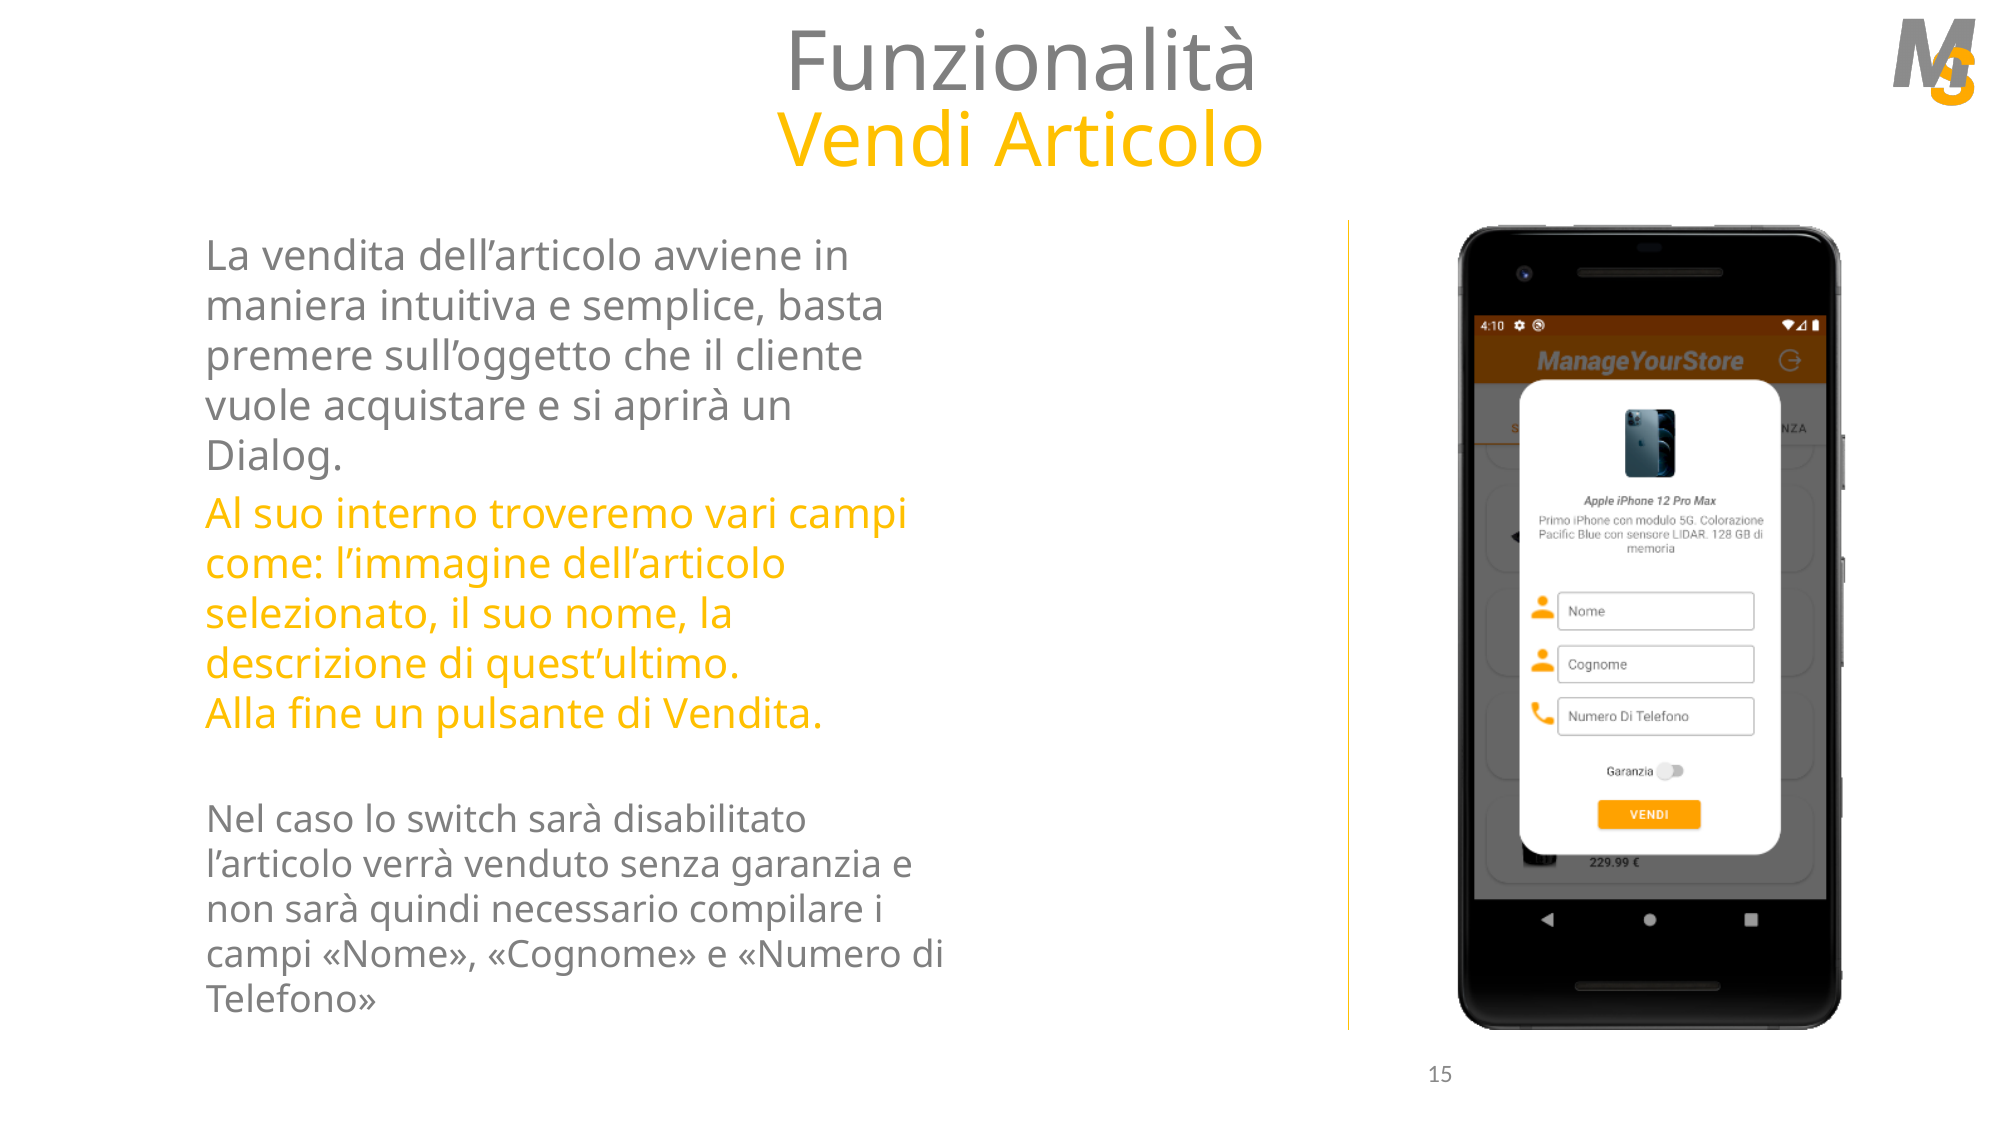

Funzionalità
Vendi Articolo
La vendita dell’articolo avviene in maniera intuitiva e semplice, basta premere sull’oggetto che il cliente vuole acquistare e si aprirà un Dialog.
Al suo interno troveremo vari campi come: l’immagine dell’articolo selezionato, il suo nome, la descrizione di quest’ultimo.
Alla fine un pulsante di Vendita.
Nel caso lo switch sarà disabilitato l’articolo verrà venduto senza garanzia e non sarà quindi necessario compilare i campi «Nome», «Cognome» e «Numero di Telefono»